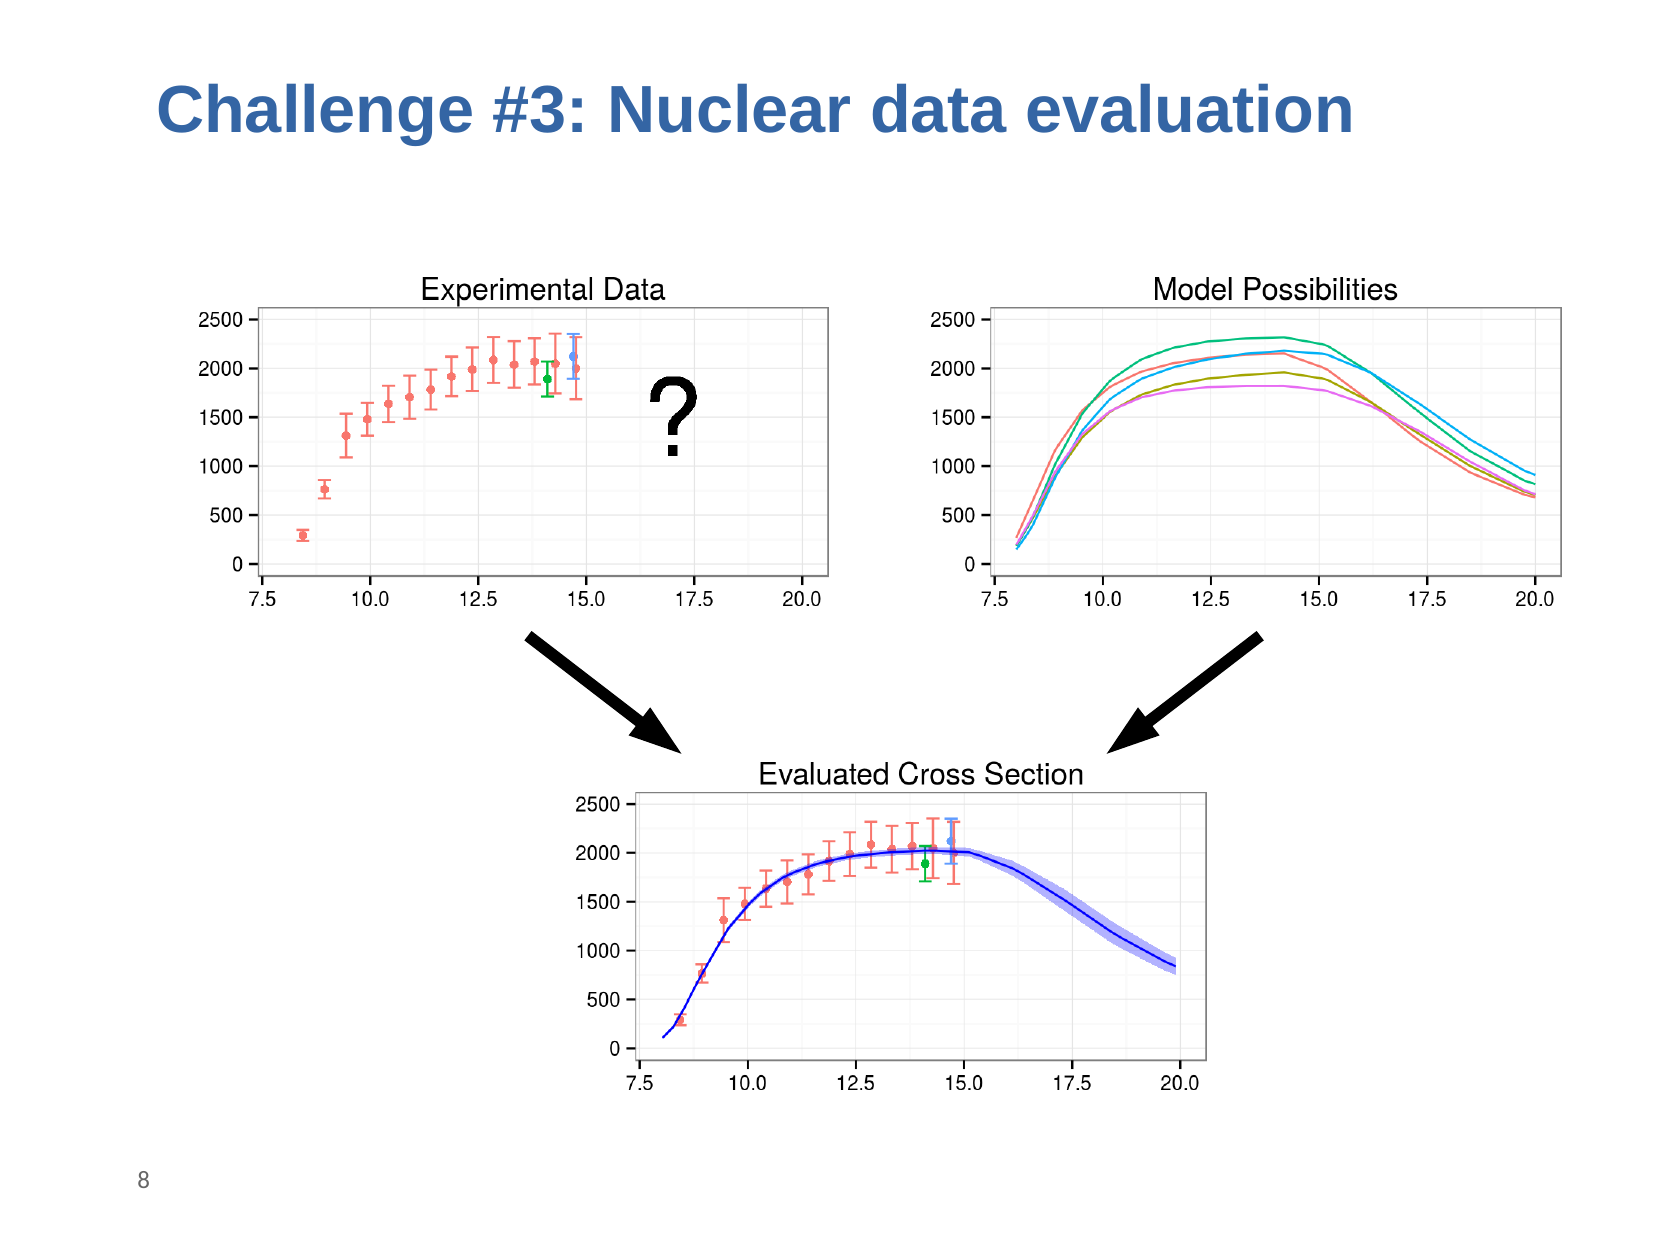

# Challenge #3: Nuclear data evaluation
8